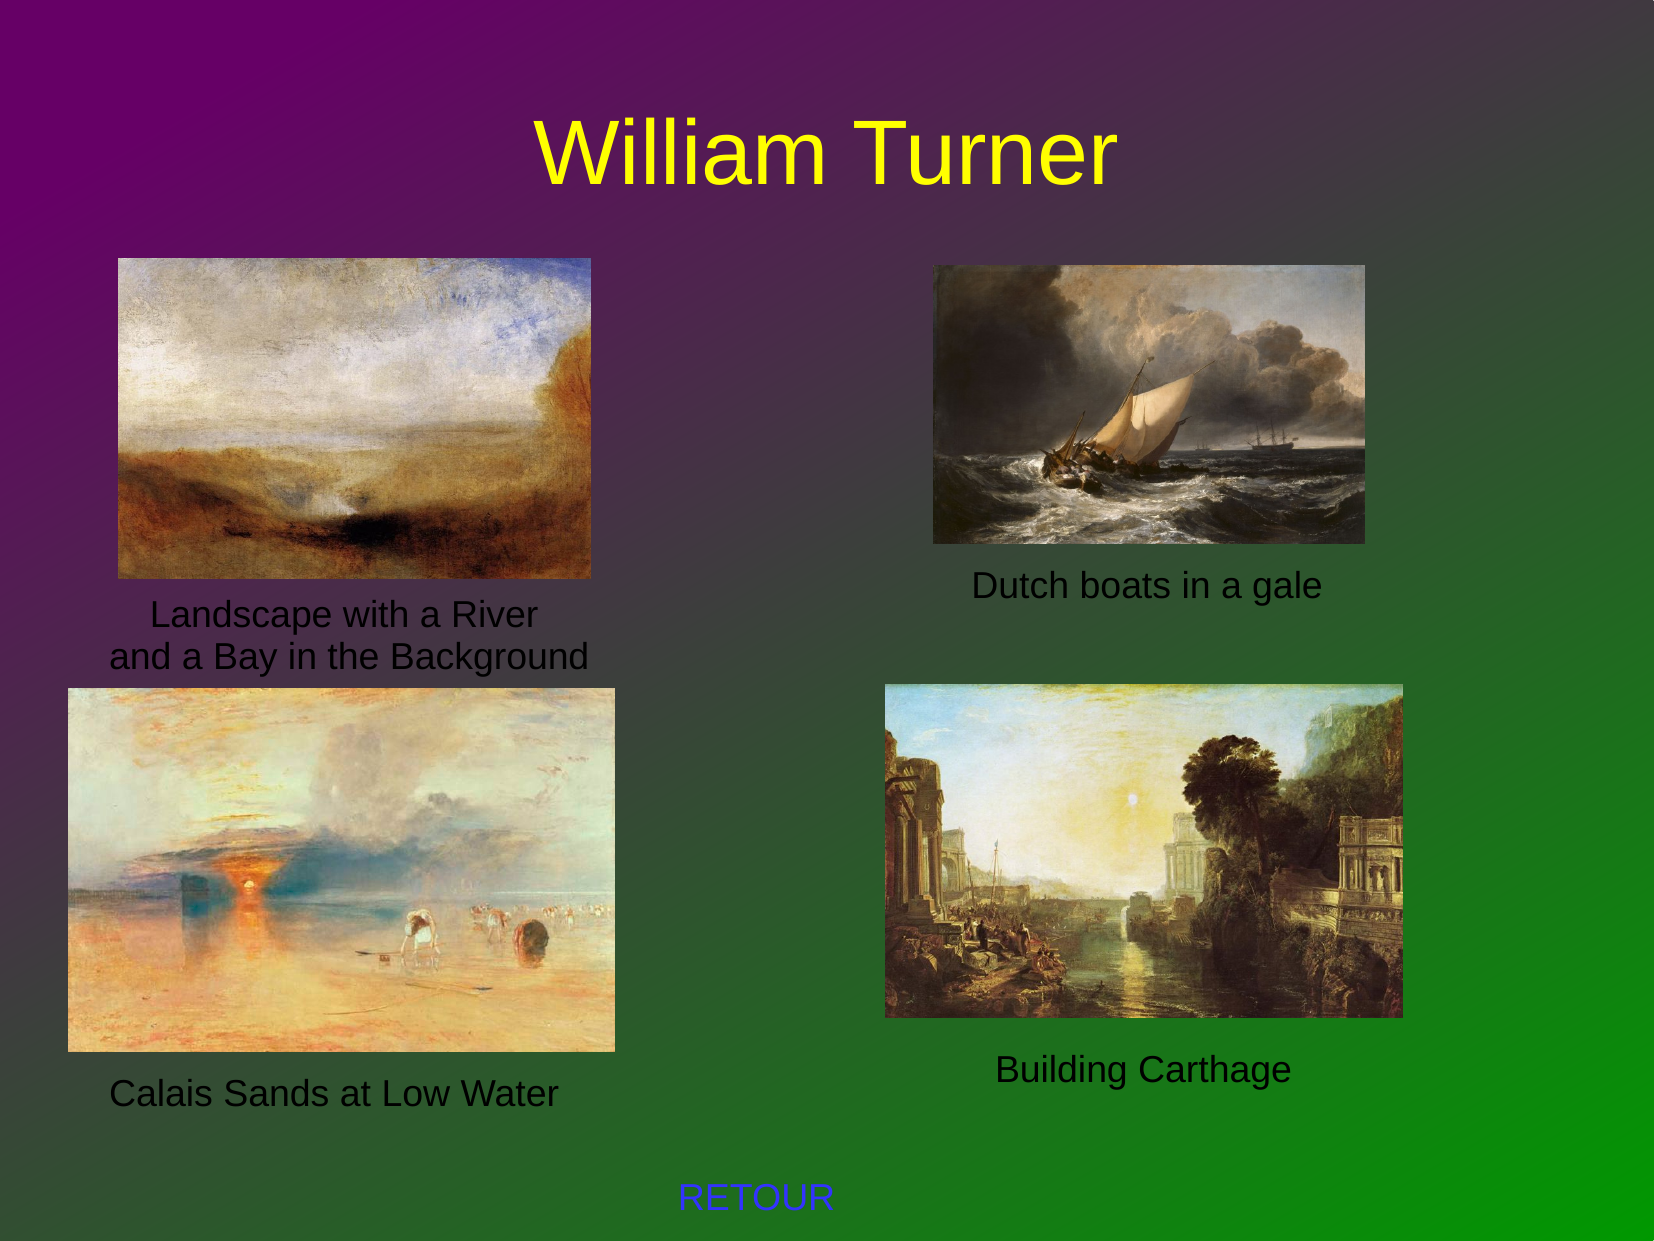

# William Turner
Dutch boats in a gale
Landscape with a River
and a Bay in the Background
Building Carthage
Calais Sands at Low Water
RETOUR